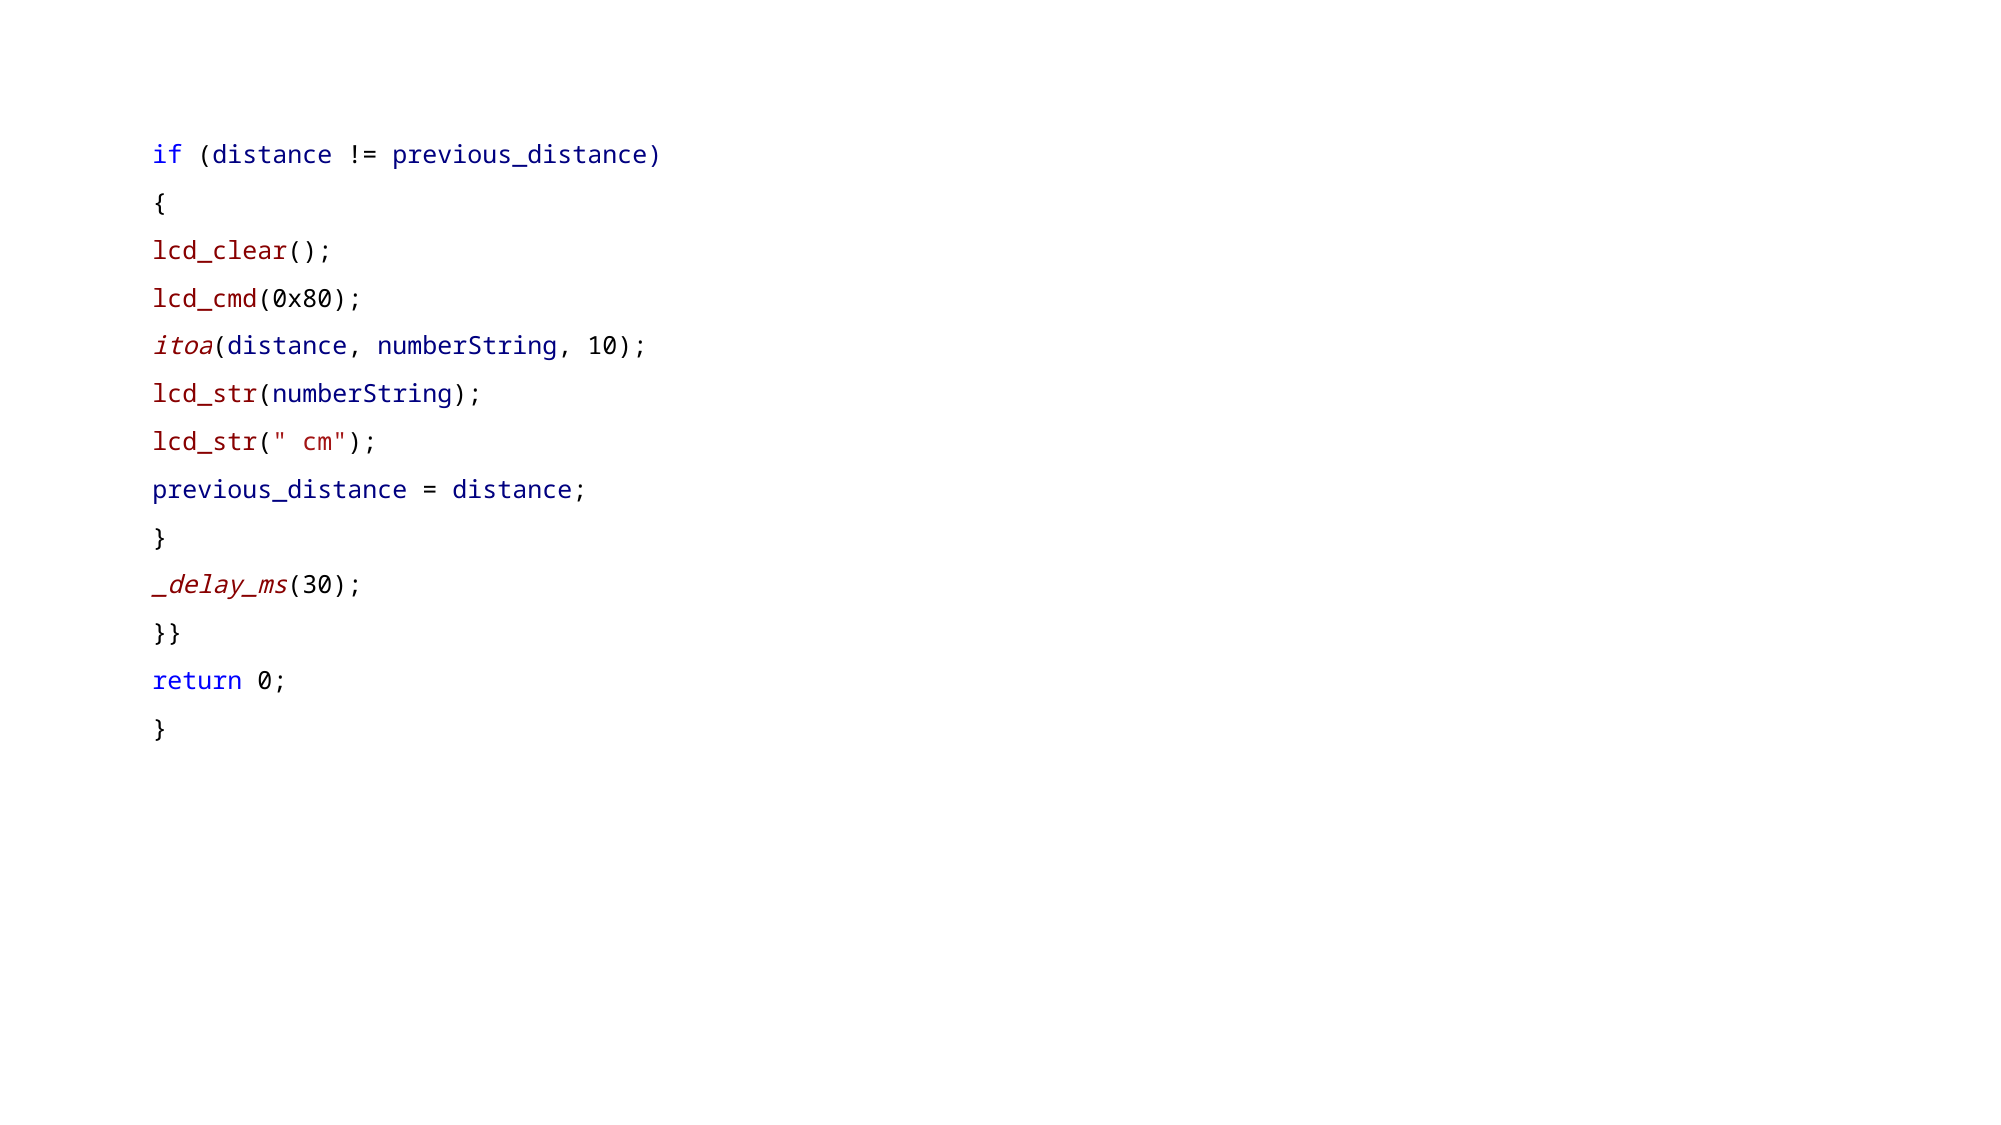

# if (distance != previous_distance)
{
lcd_clear();
lcd_cmd(0x80);
itoa(distance, numberString, 10);
lcd_str(numberString);
lcd_str(" cm");
previous_distance = distance;
}
_delay_ms(30);
}}
return 0;
}